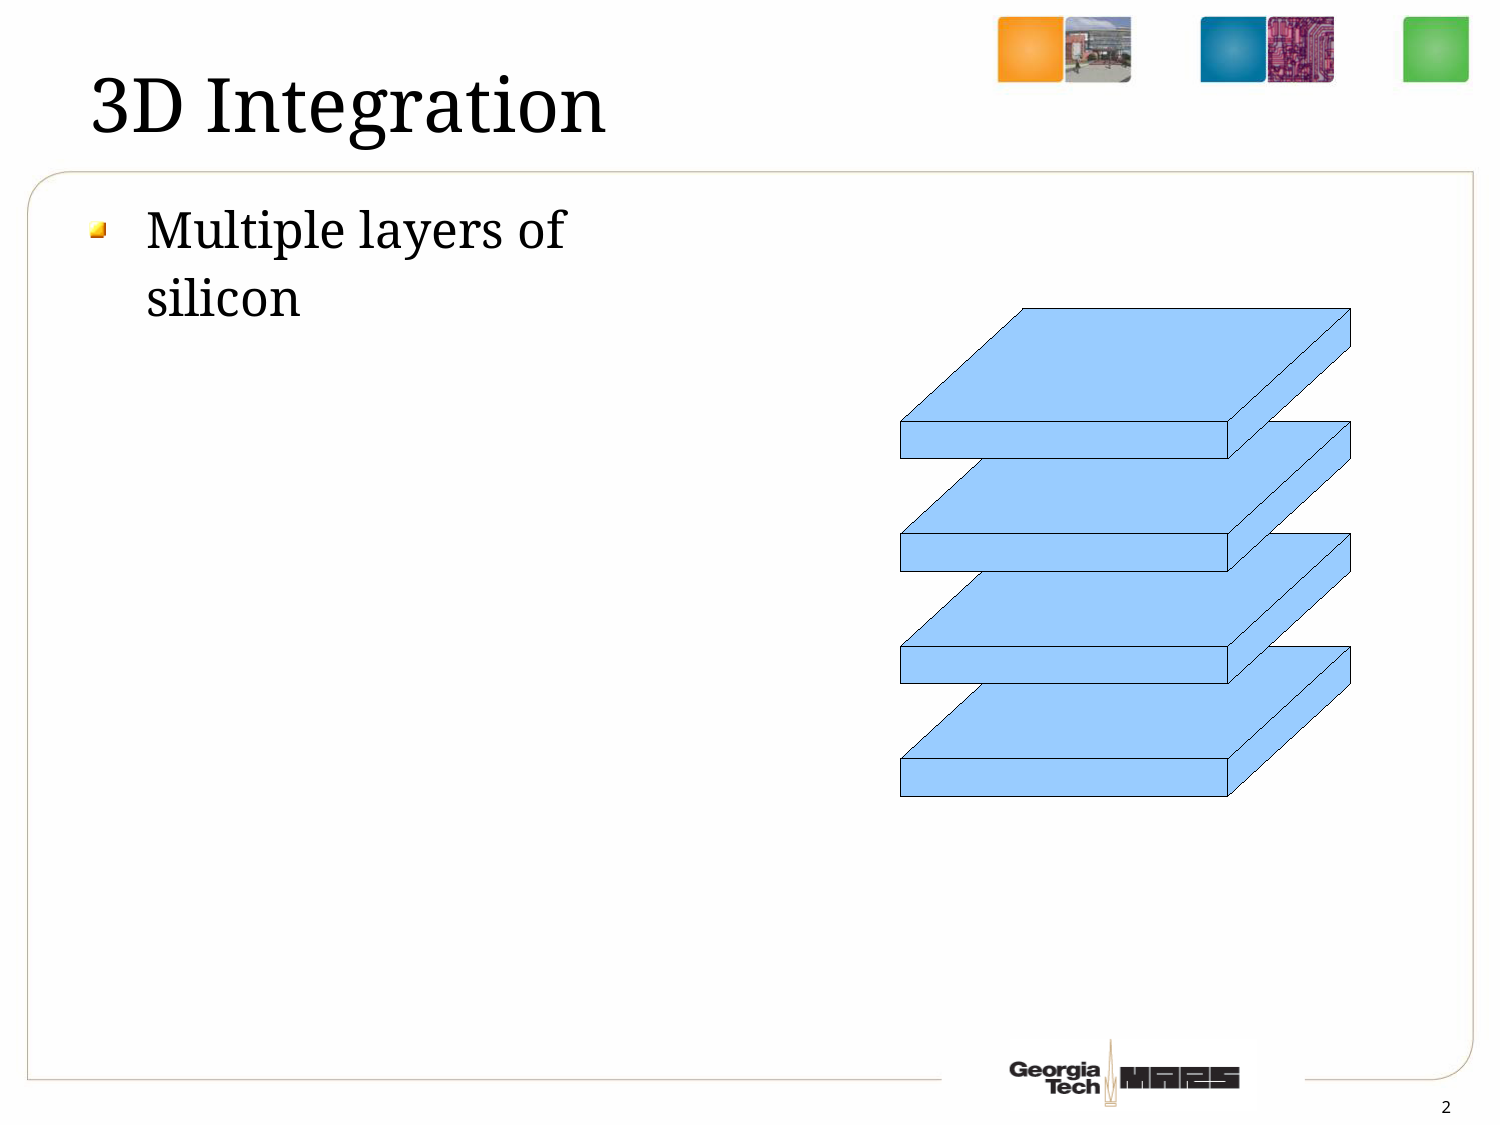

# 3D Integration
Multiple layers of silicon
2